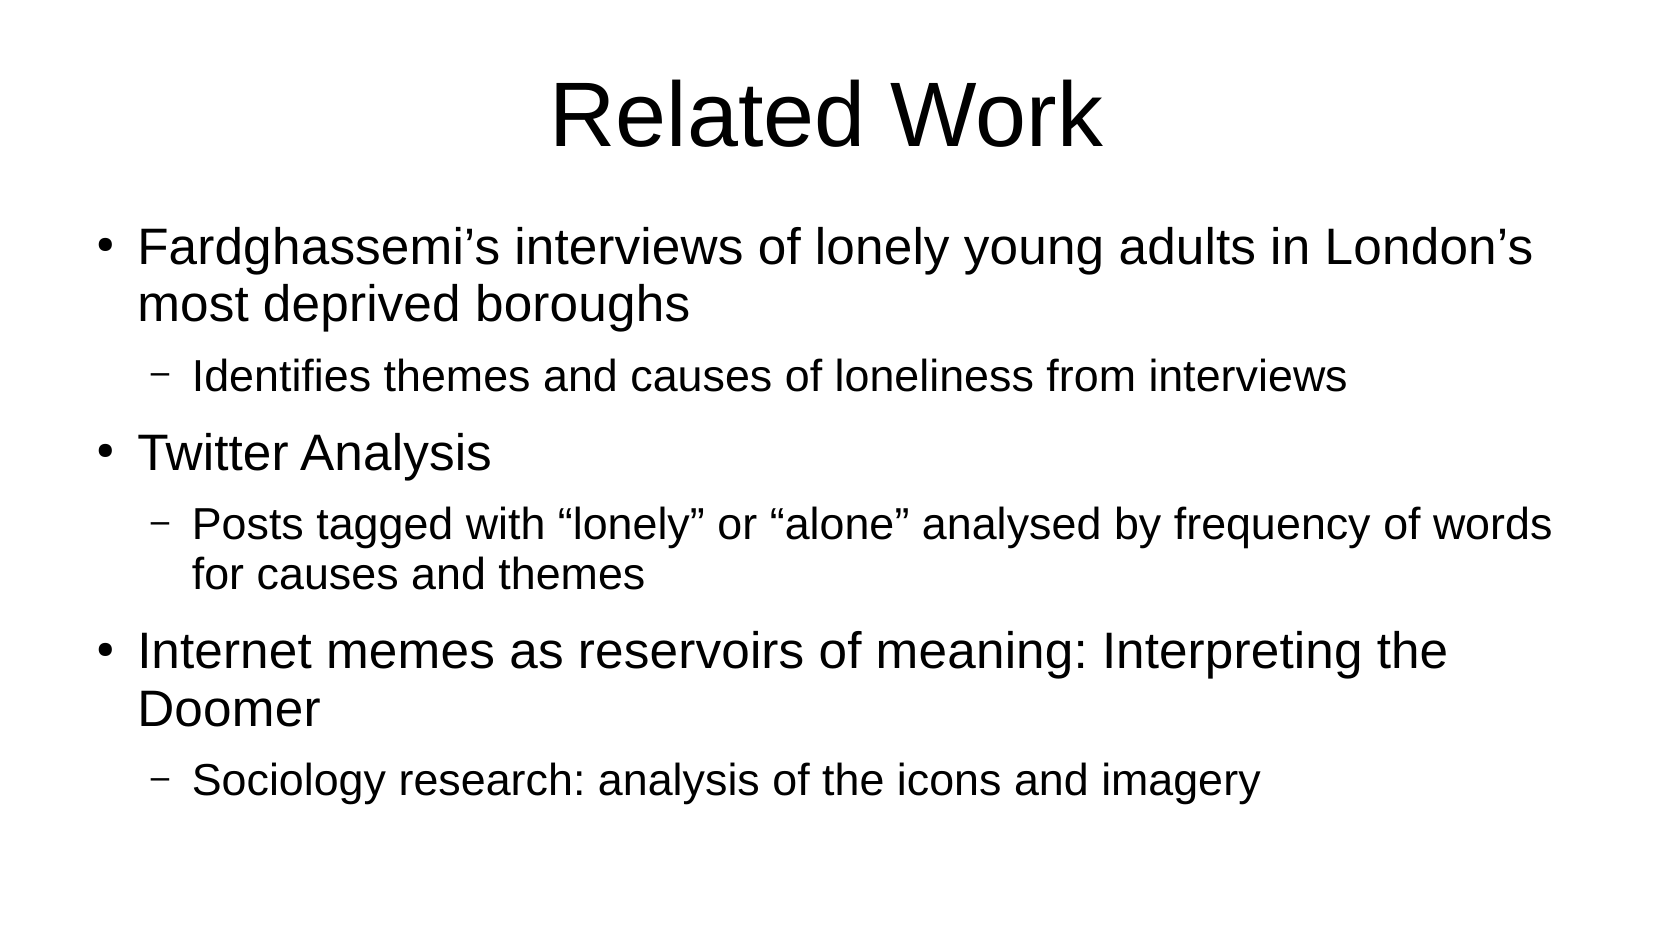

# Related Work
Fardghassemi’s interviews of lonely young adults in London’s most deprived boroughs
Identifies themes and causes of loneliness from interviews
Twitter Analysis
Posts tagged with “lonely” or “alone” analysed by frequency of words for causes and themes
Internet memes as reservoirs of meaning: Interpreting the Doomer
Sociology research: analysis of the icons and imagery